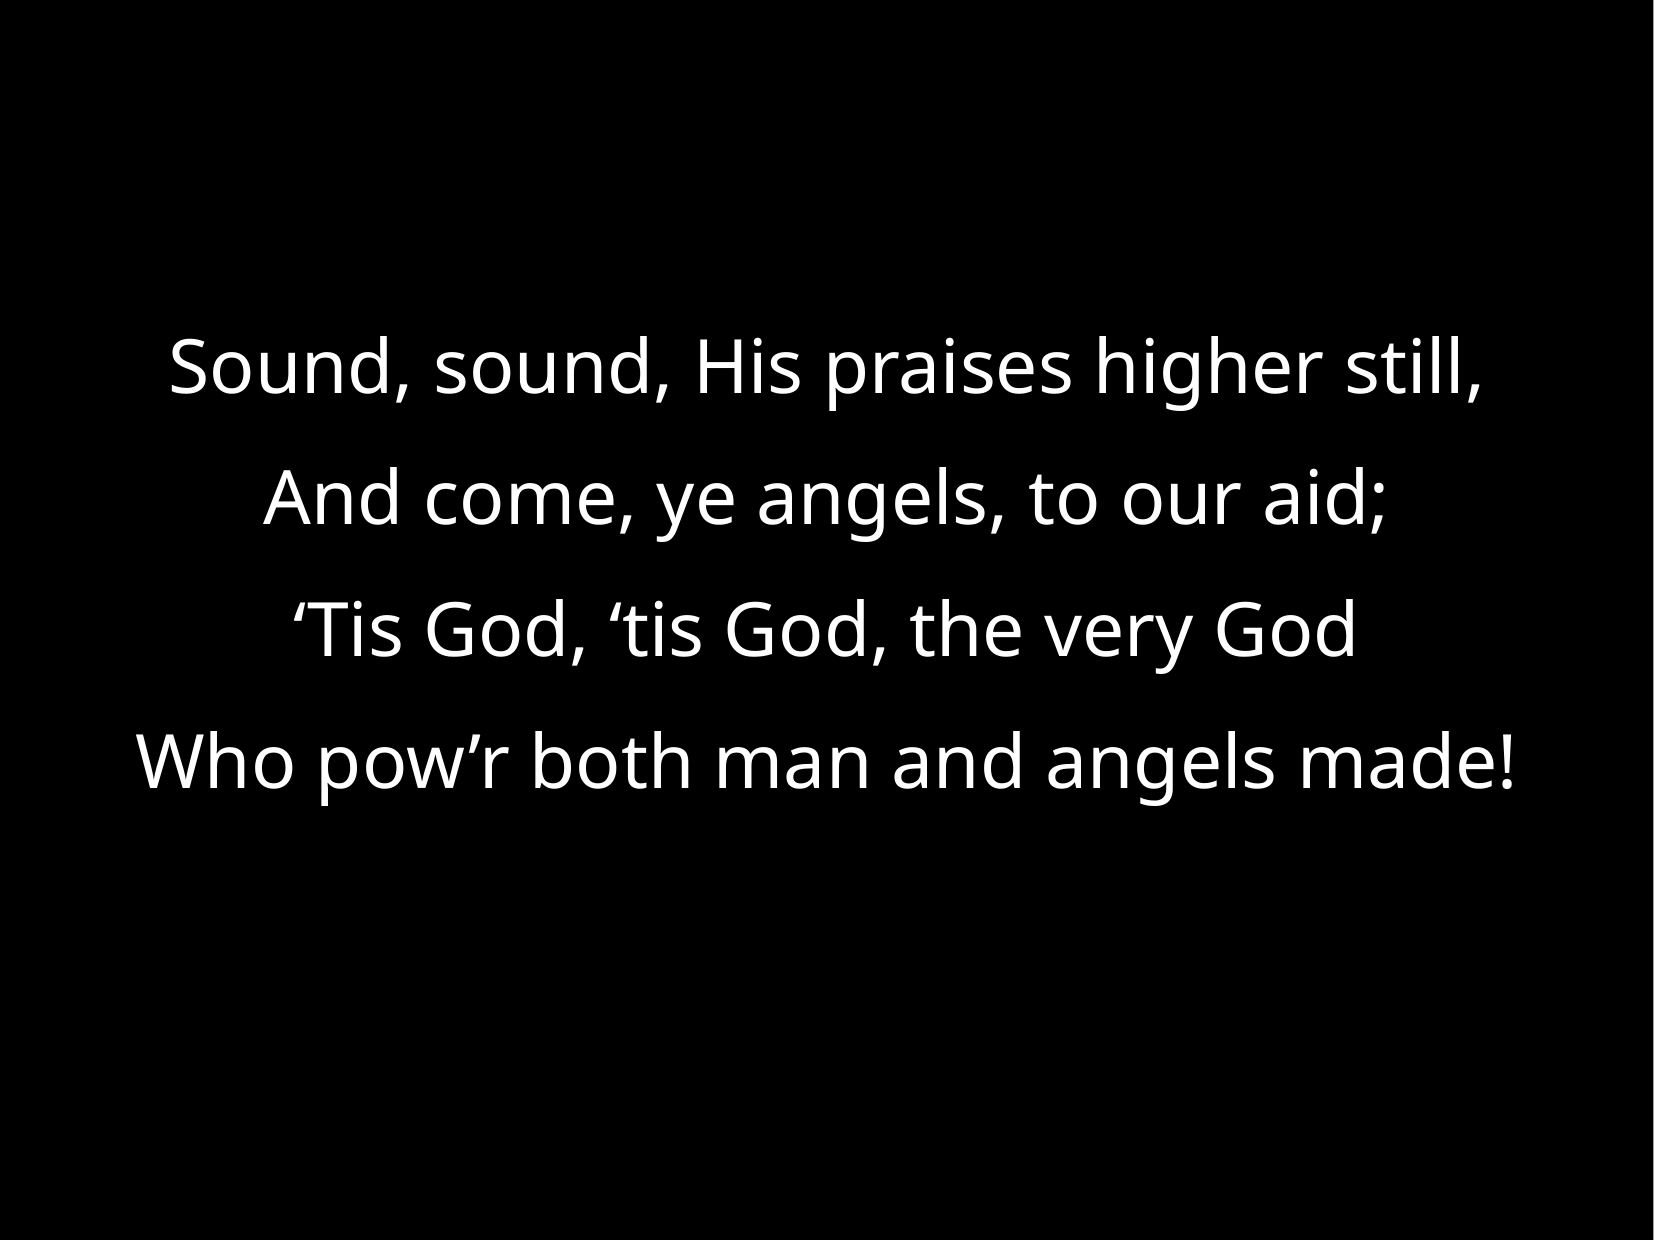

#
Sound, sound, His praises higher still,
And come, ye angels, to our aid;
‘Tis God, ‘tis God, the very God
Who pow’r both man and angels made!